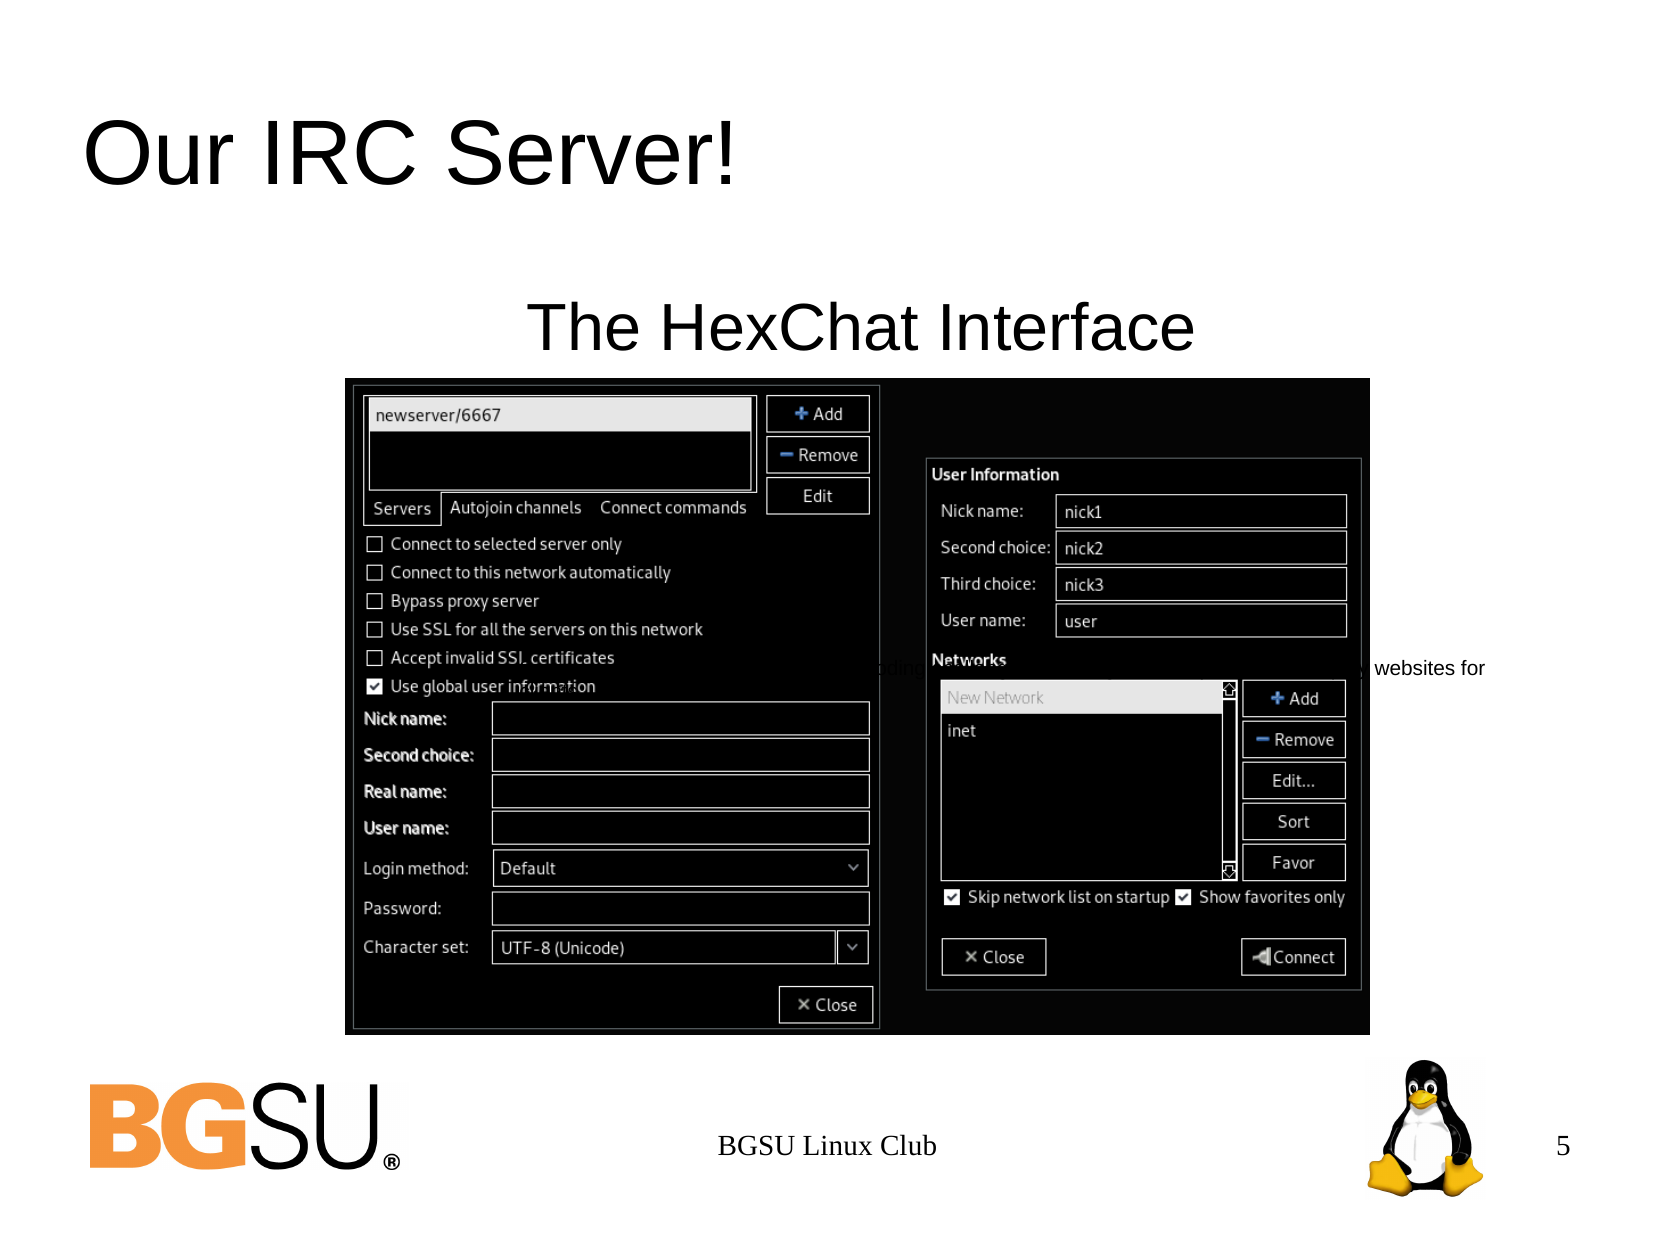

# Our IRC Server!
The HexChat Interface
Scrum master for 5 teams in BGSU’s coding challenge and design, develop, test, and deploy websites for clients.
BGSU Linux Club
5